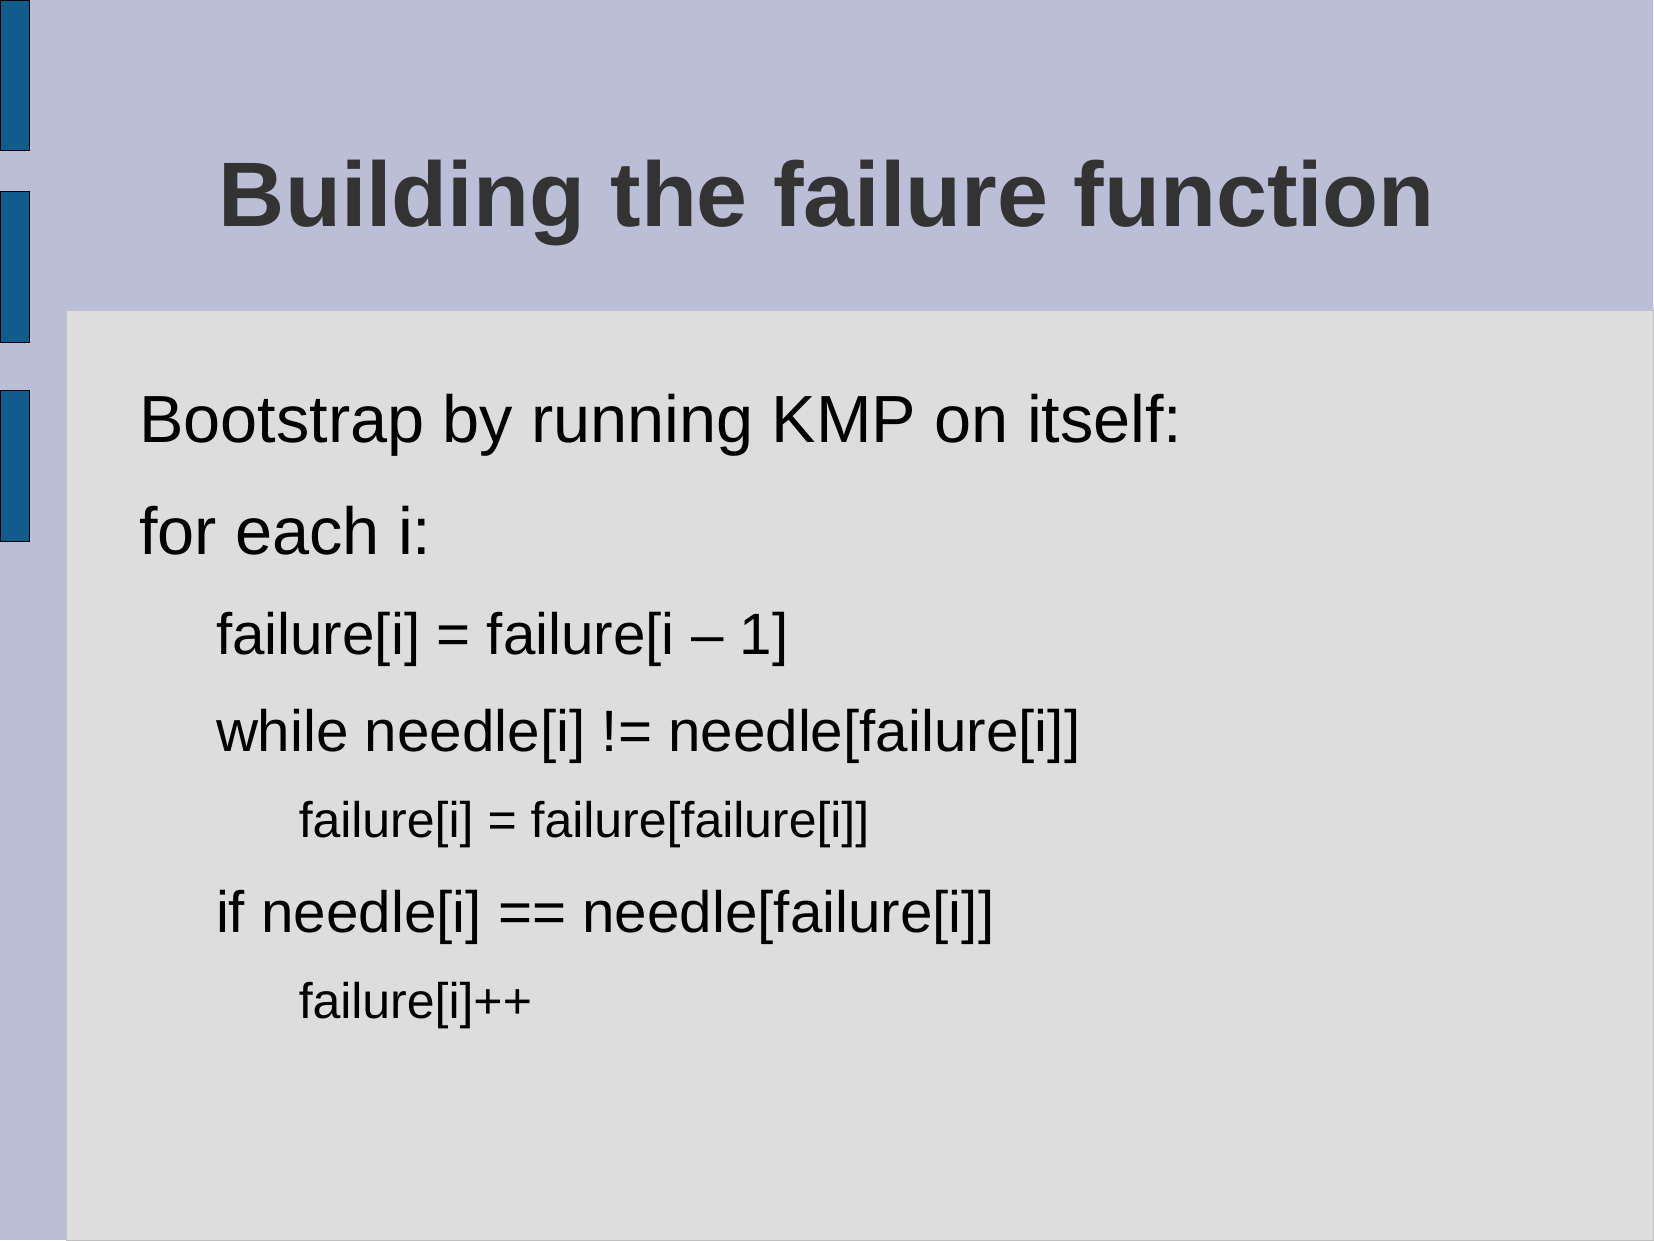

# Building the failure function
Bootstrap by running KMP on itself:
for each i:
failure[i] = failure[i – 1]
while needle[i] != needle[failure[i]]
failure[i] = failure[failure[i]]
if needle[i] == needle[failure[i]]
failure[i]++